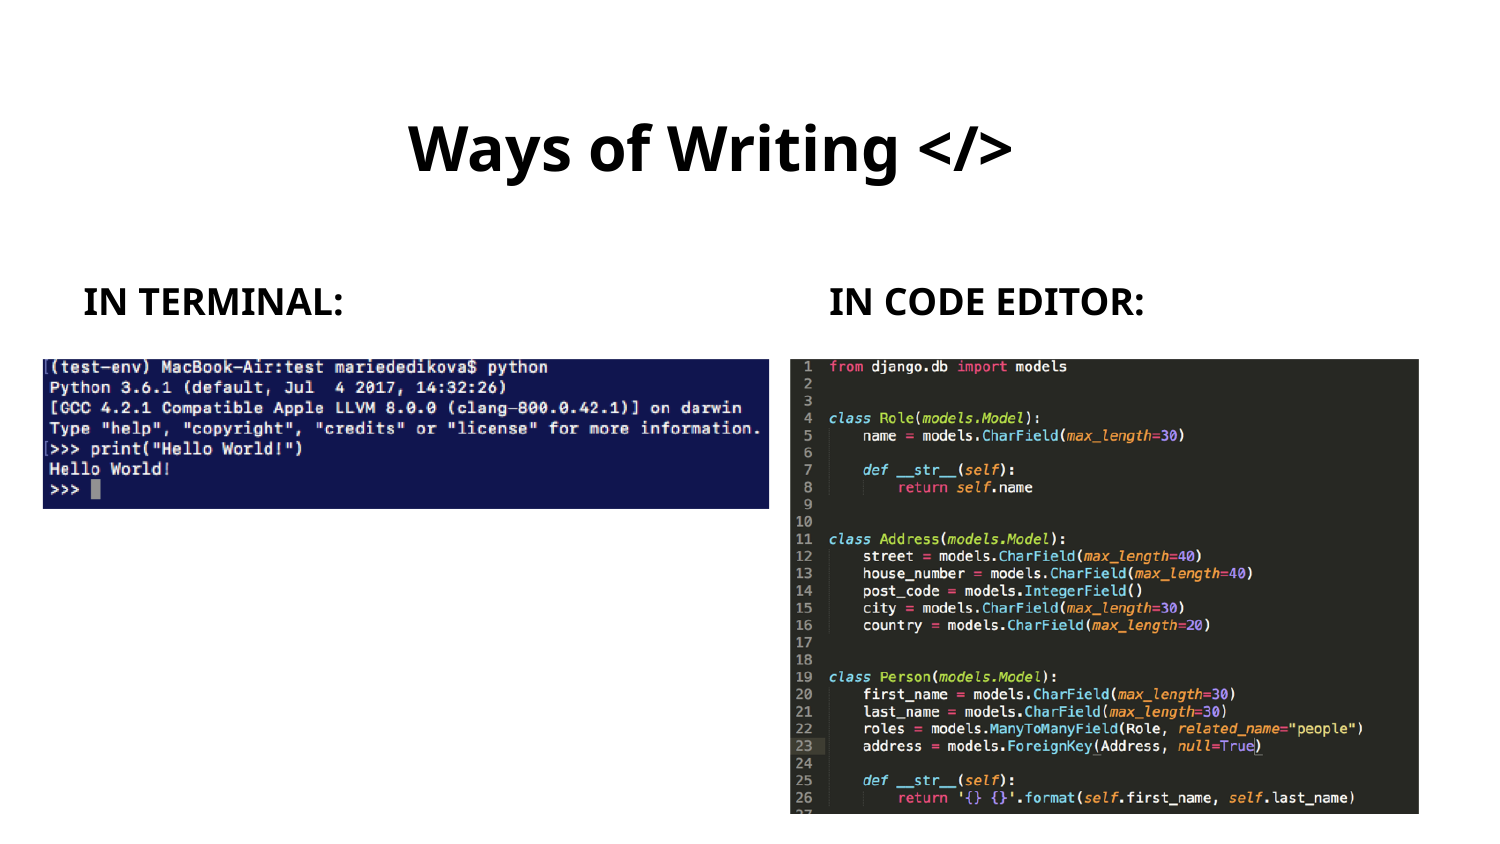

# Ways of Writing </>
IN TERMINAL:
IN CODE EDITOR: